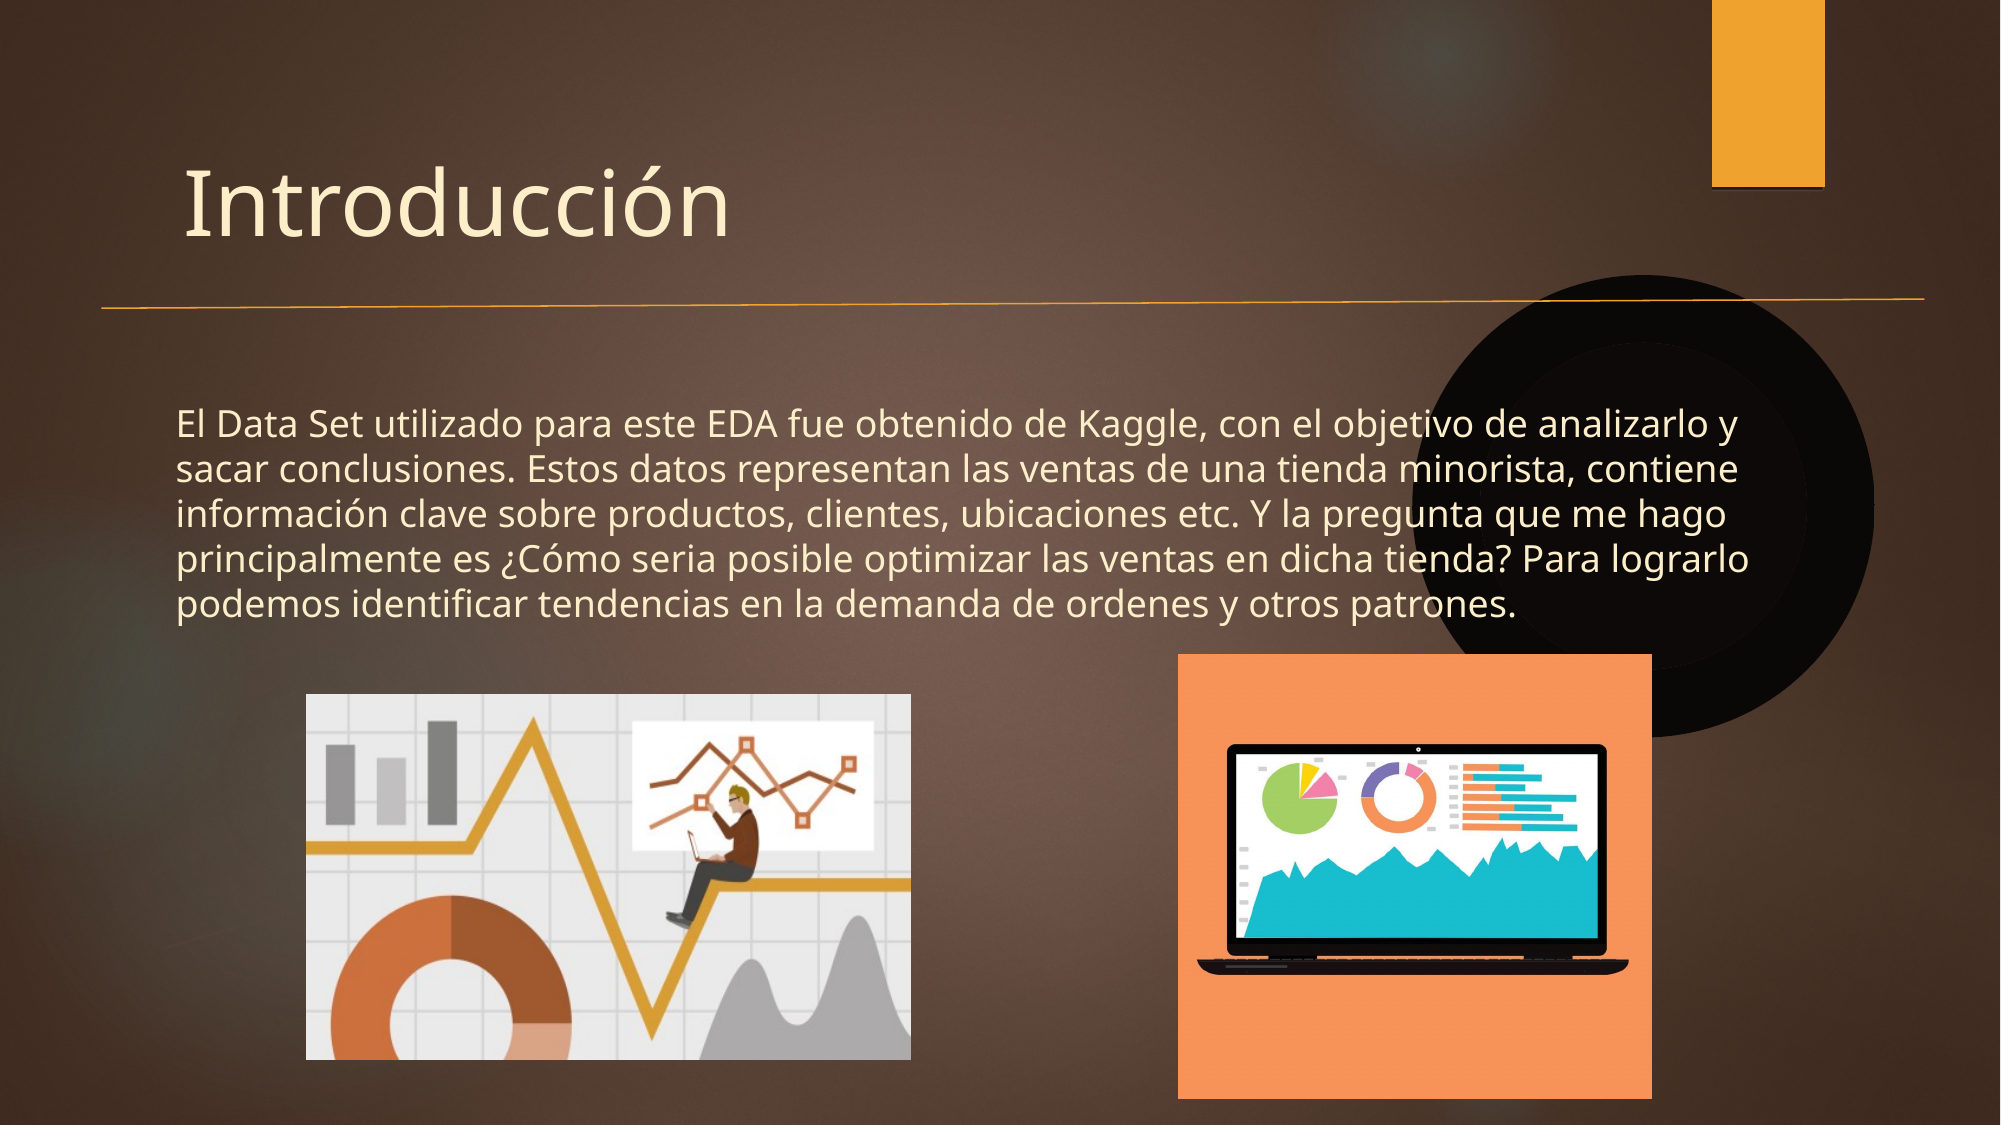

# Introducción
El Data Set utilizado para este EDA fue obtenido de Kaggle, con el objetivo de analizarlo y sacar conclusiones. Estos datos representan las ventas de una tienda minorista, contiene información clave sobre productos, clientes, ubicaciones etc. Y la pregunta que me hago principalmente es ¿Cómo seria posible optimizar las ventas en dicha tienda? Para lograrlo podemos identificar tendencias en la demanda de ordenes y otros patrones.